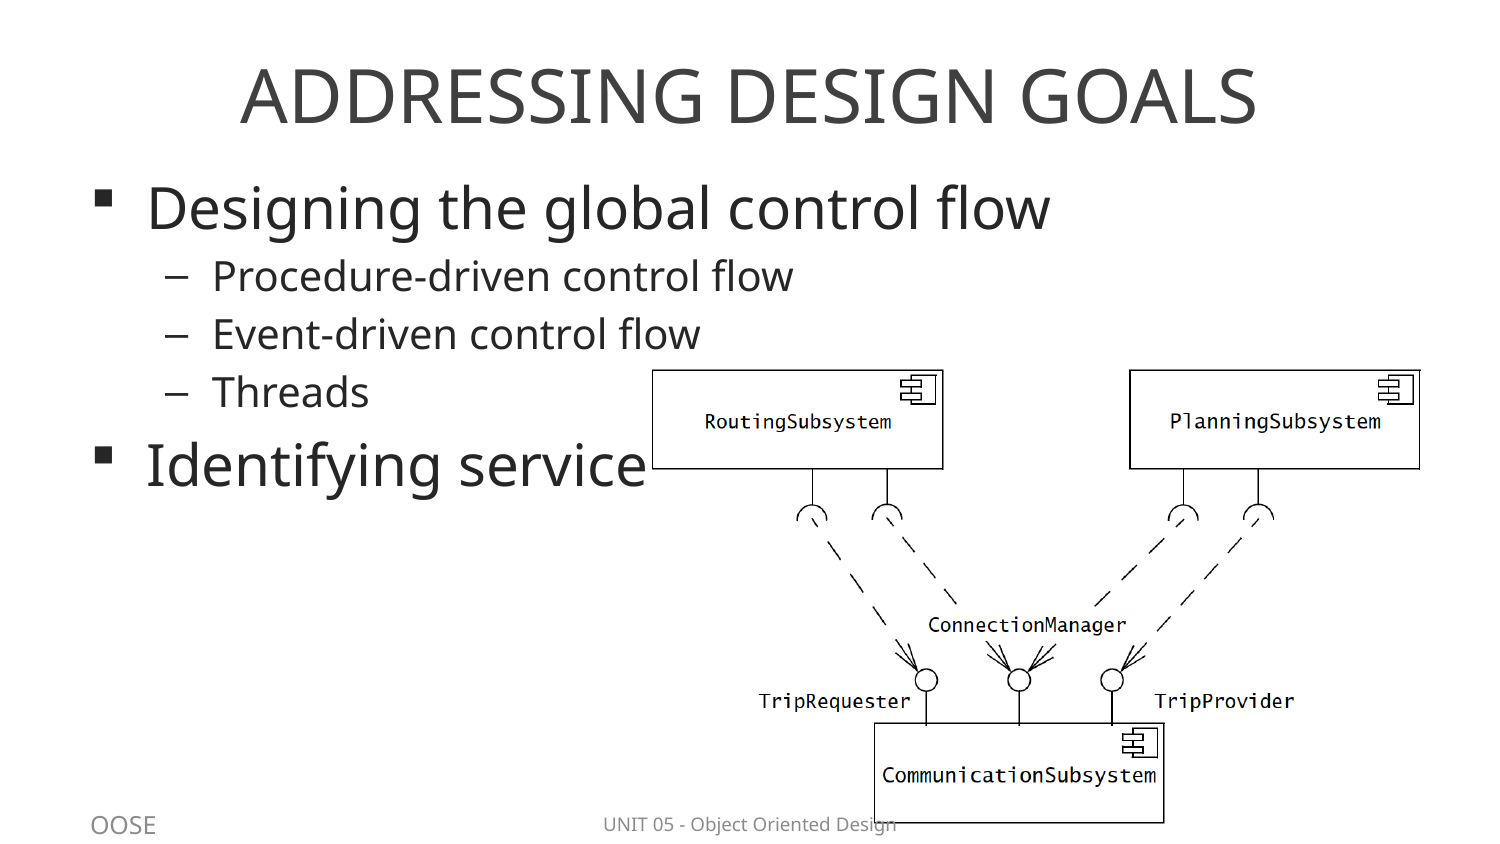

# Addressing Design Goals
Designing the global control flow
Procedure-driven control flow
Event-driven control flow
Threads
Identifying services
OOSE
UNIT 05 - Object Oriented Design